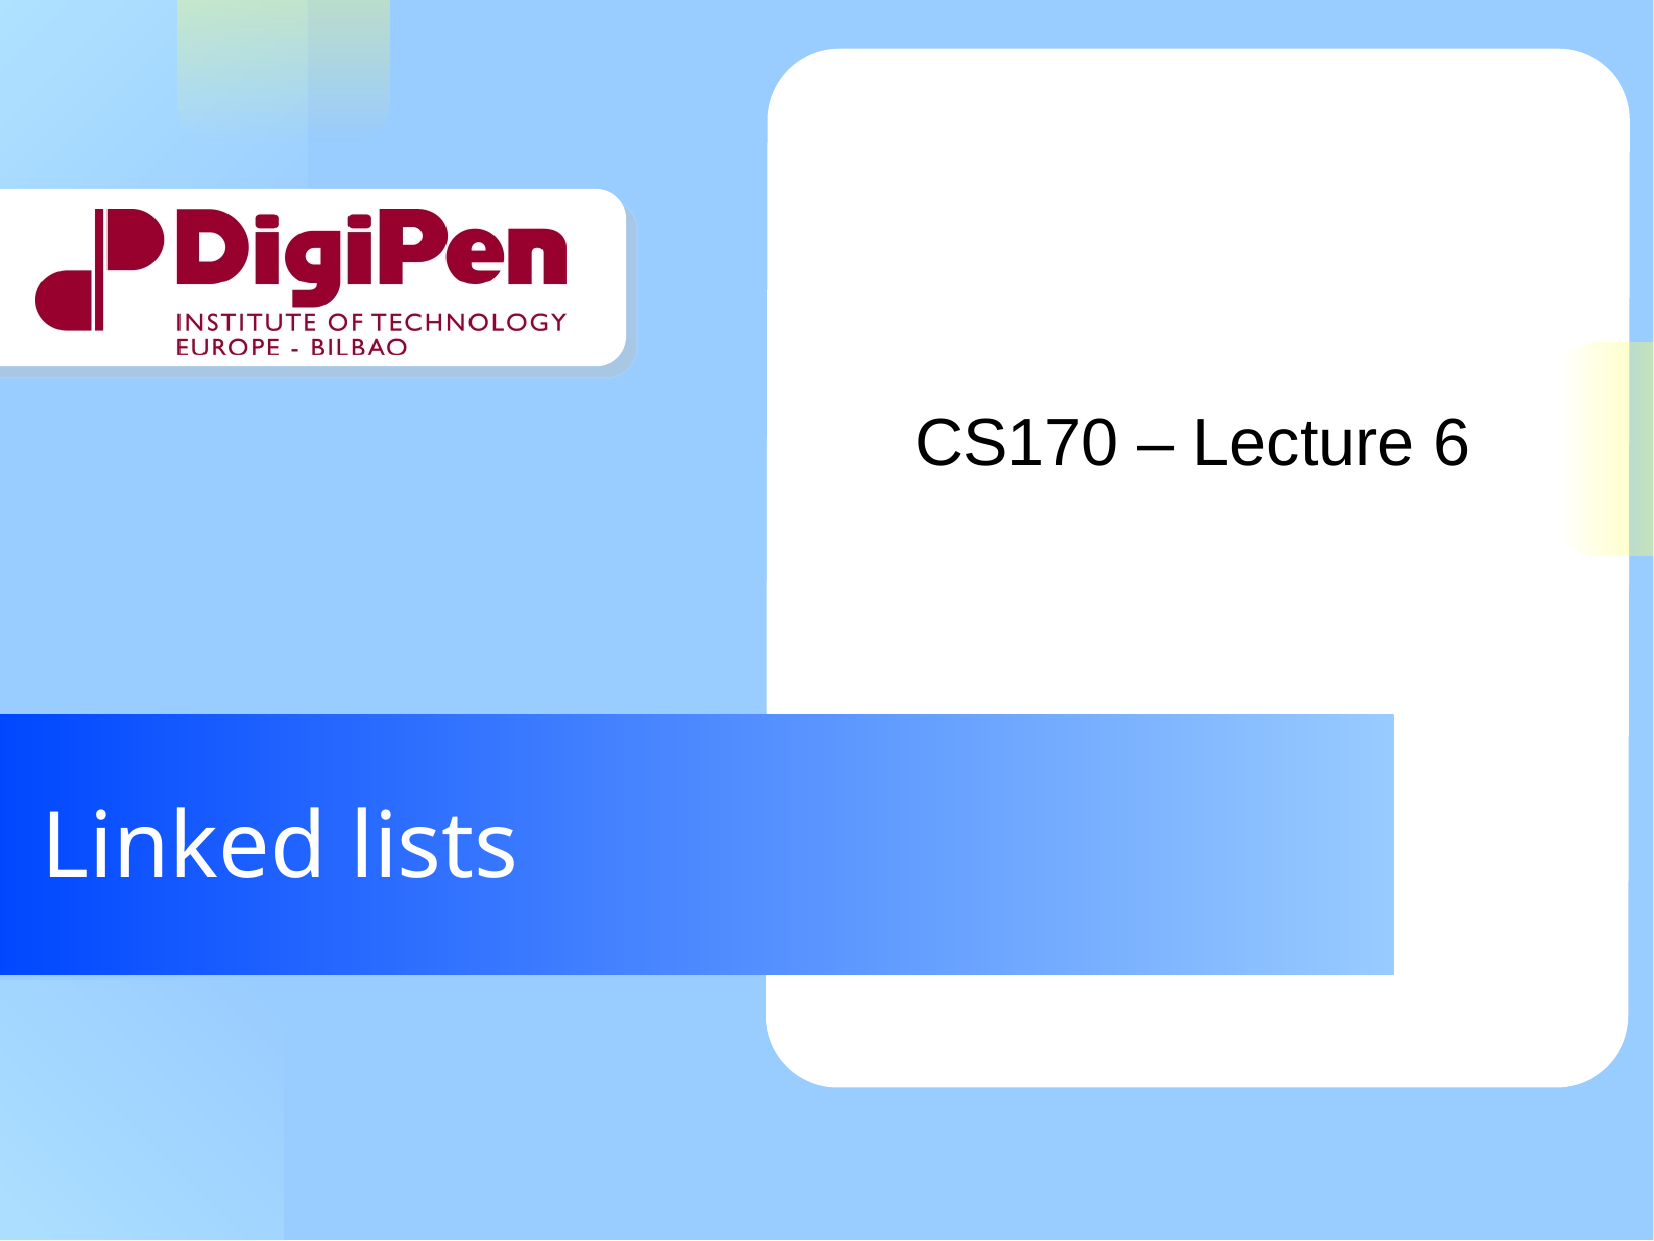

CS170 – Lecture 6
# Linked lists